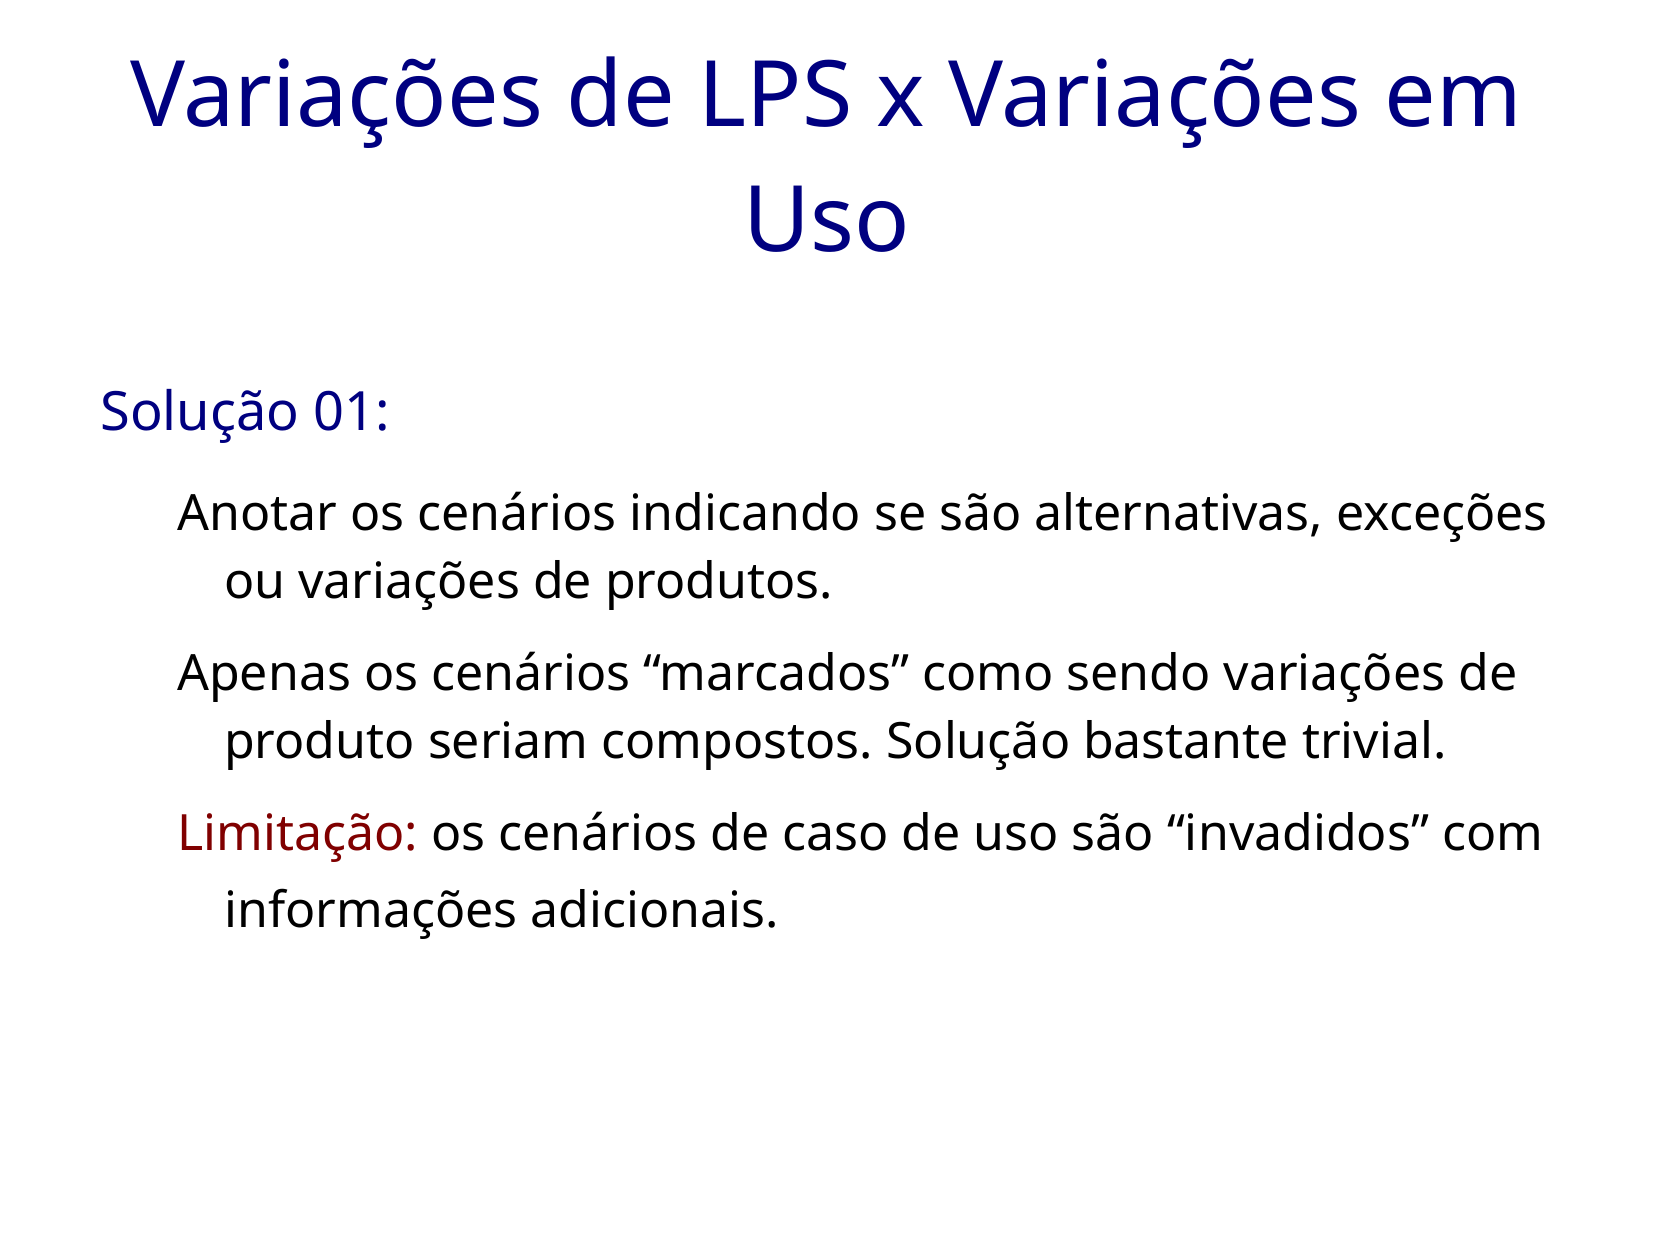

# Variações de LPS x Variações em Uso
Solução 01:
Anotar os cenários indicando se são alternativas, exceções ou variações de produtos.
Apenas os cenários “marcados” como sendo variações de produto seriam compostos. Solução bastante trivial.
Limitação: os cenários de caso de uso são “invadidos” com informações adicionais.